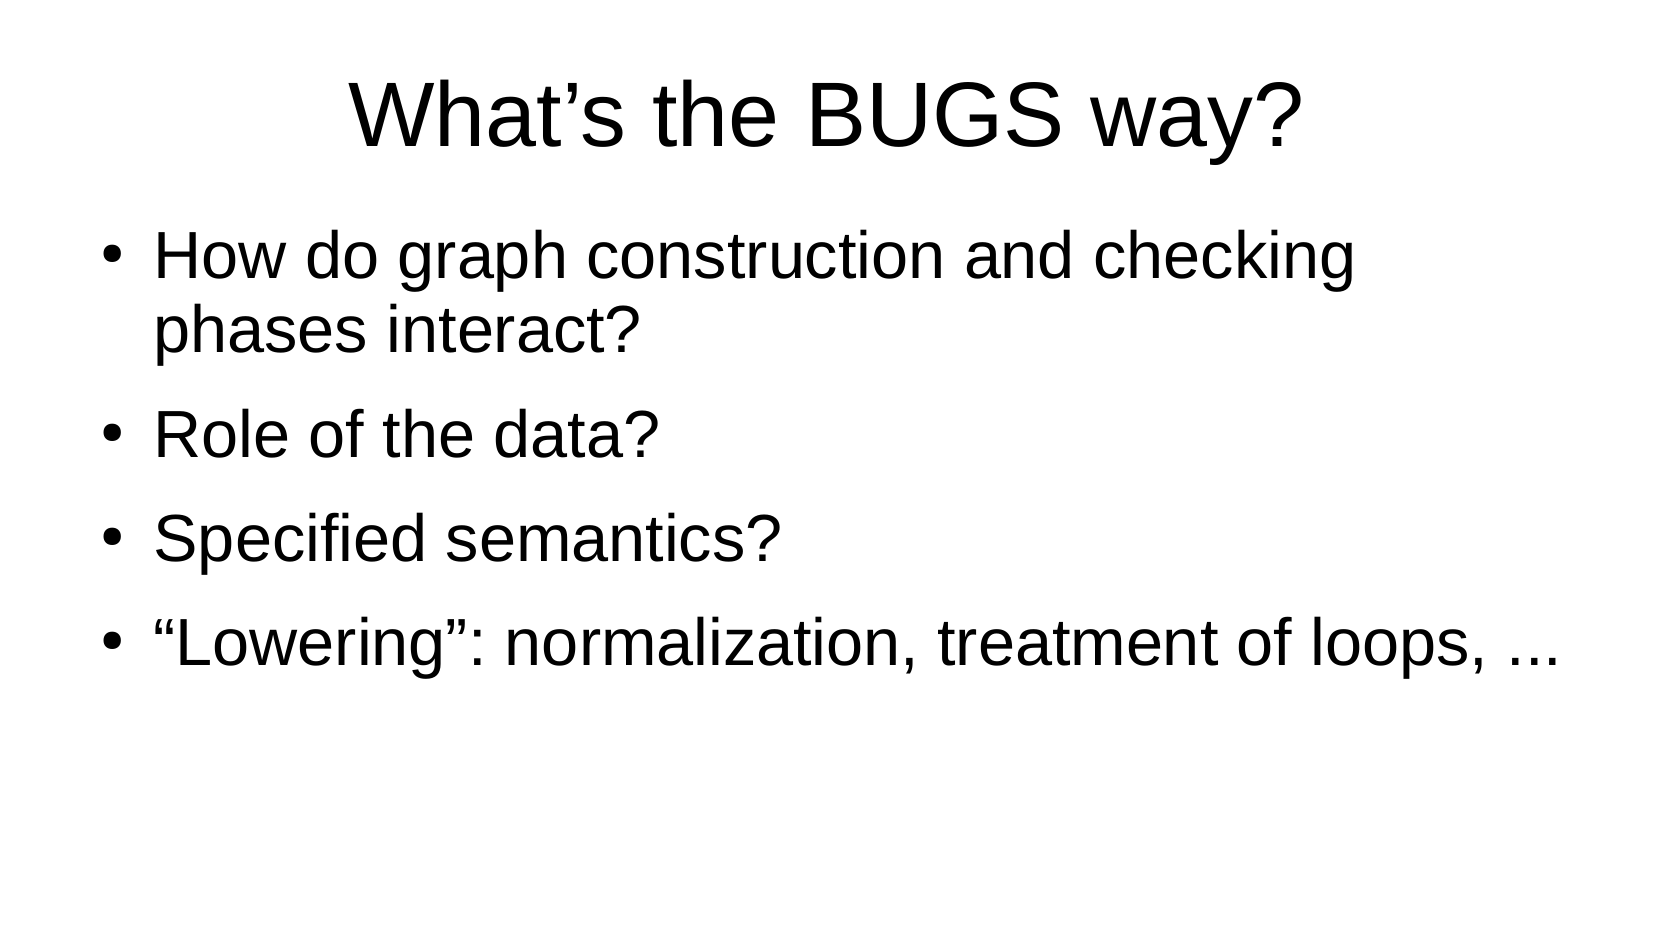

# What’s the BUGS way?
How do graph construction and checking phases interact?
Role of the data?
Specified semantics?
“Lowering”: normalization, treatment of loops, ...